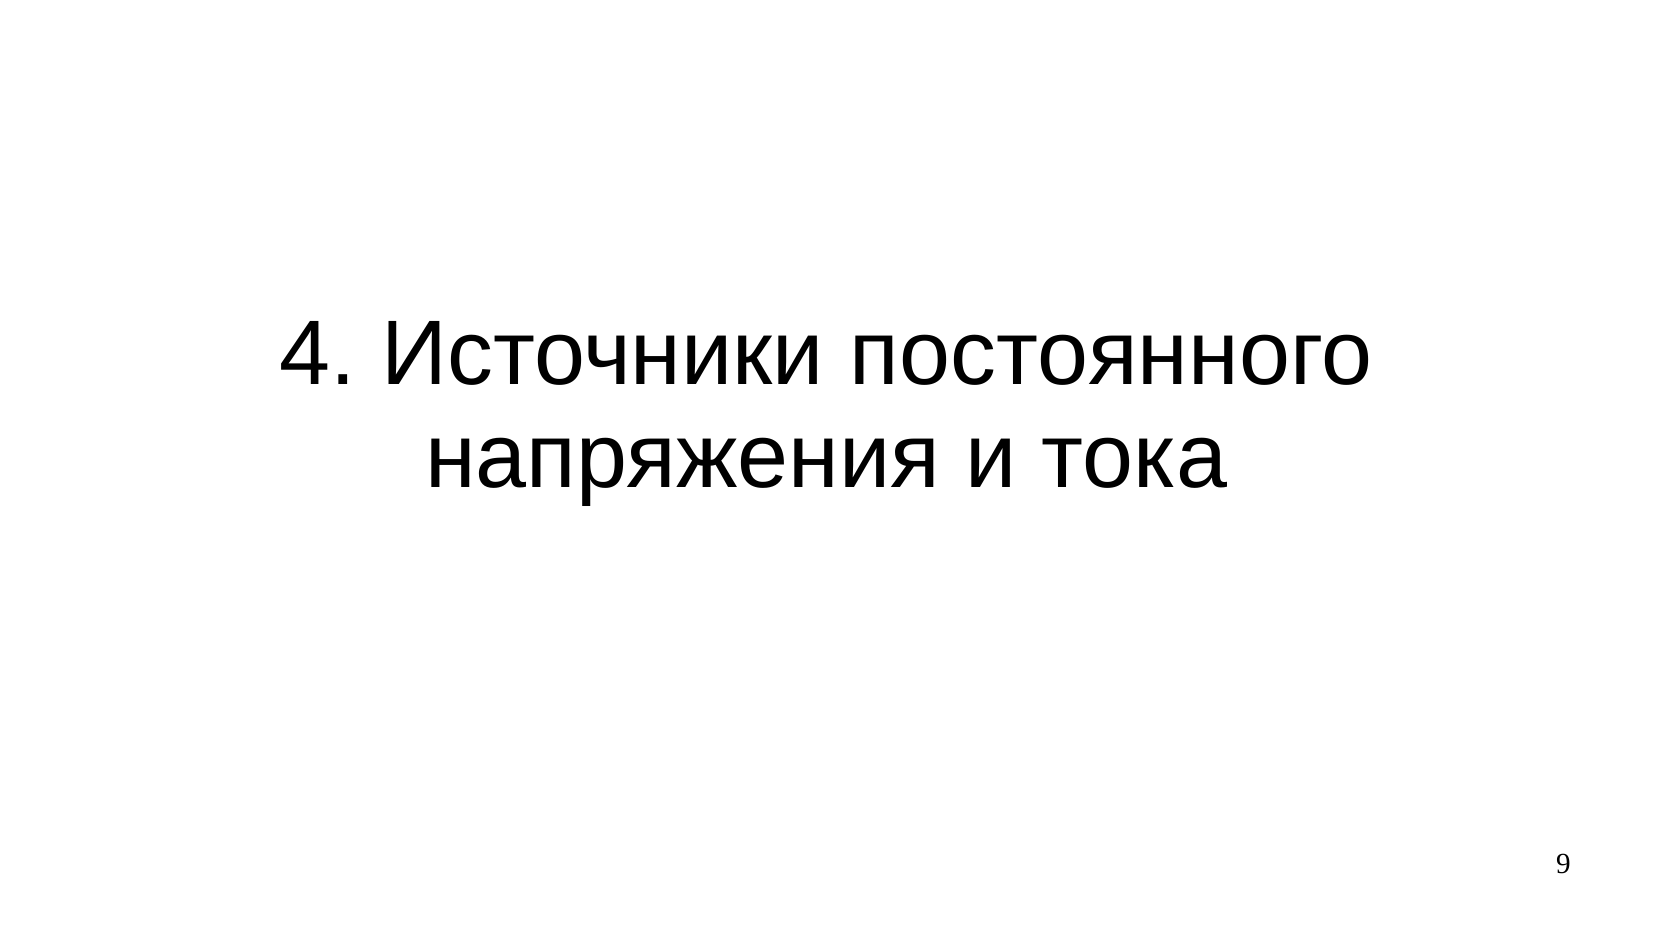

# 4. Источники постоянного напряжения и тока
9